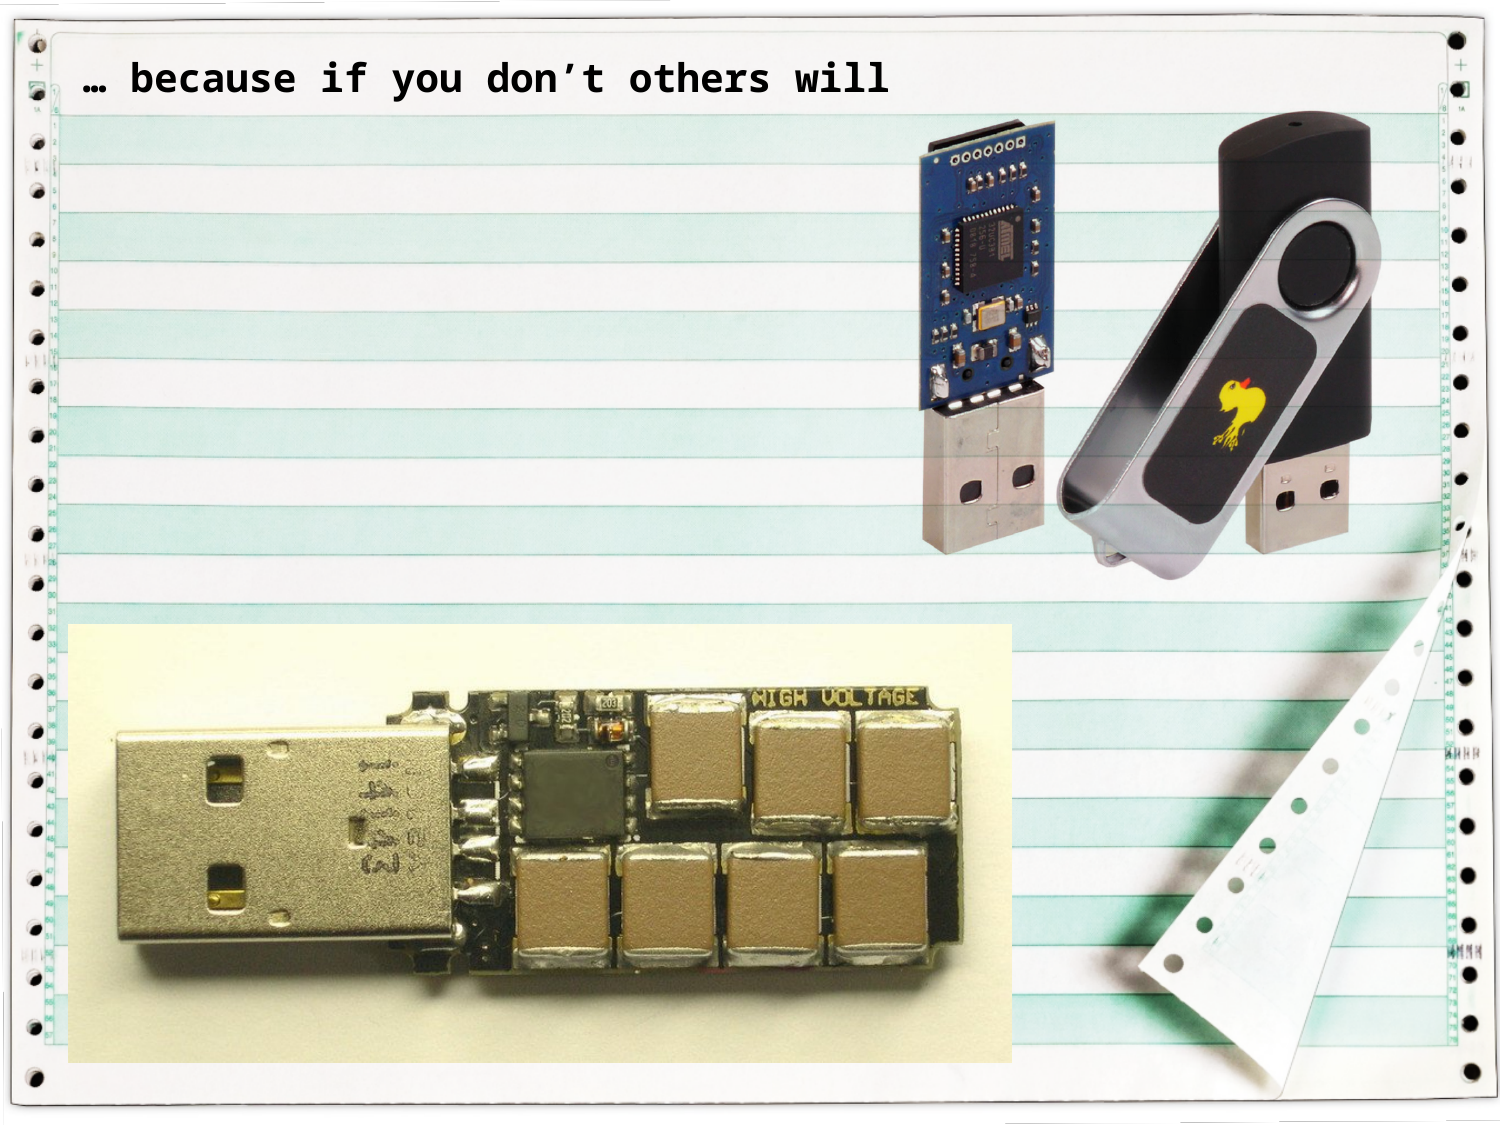

… because if you don’t others will